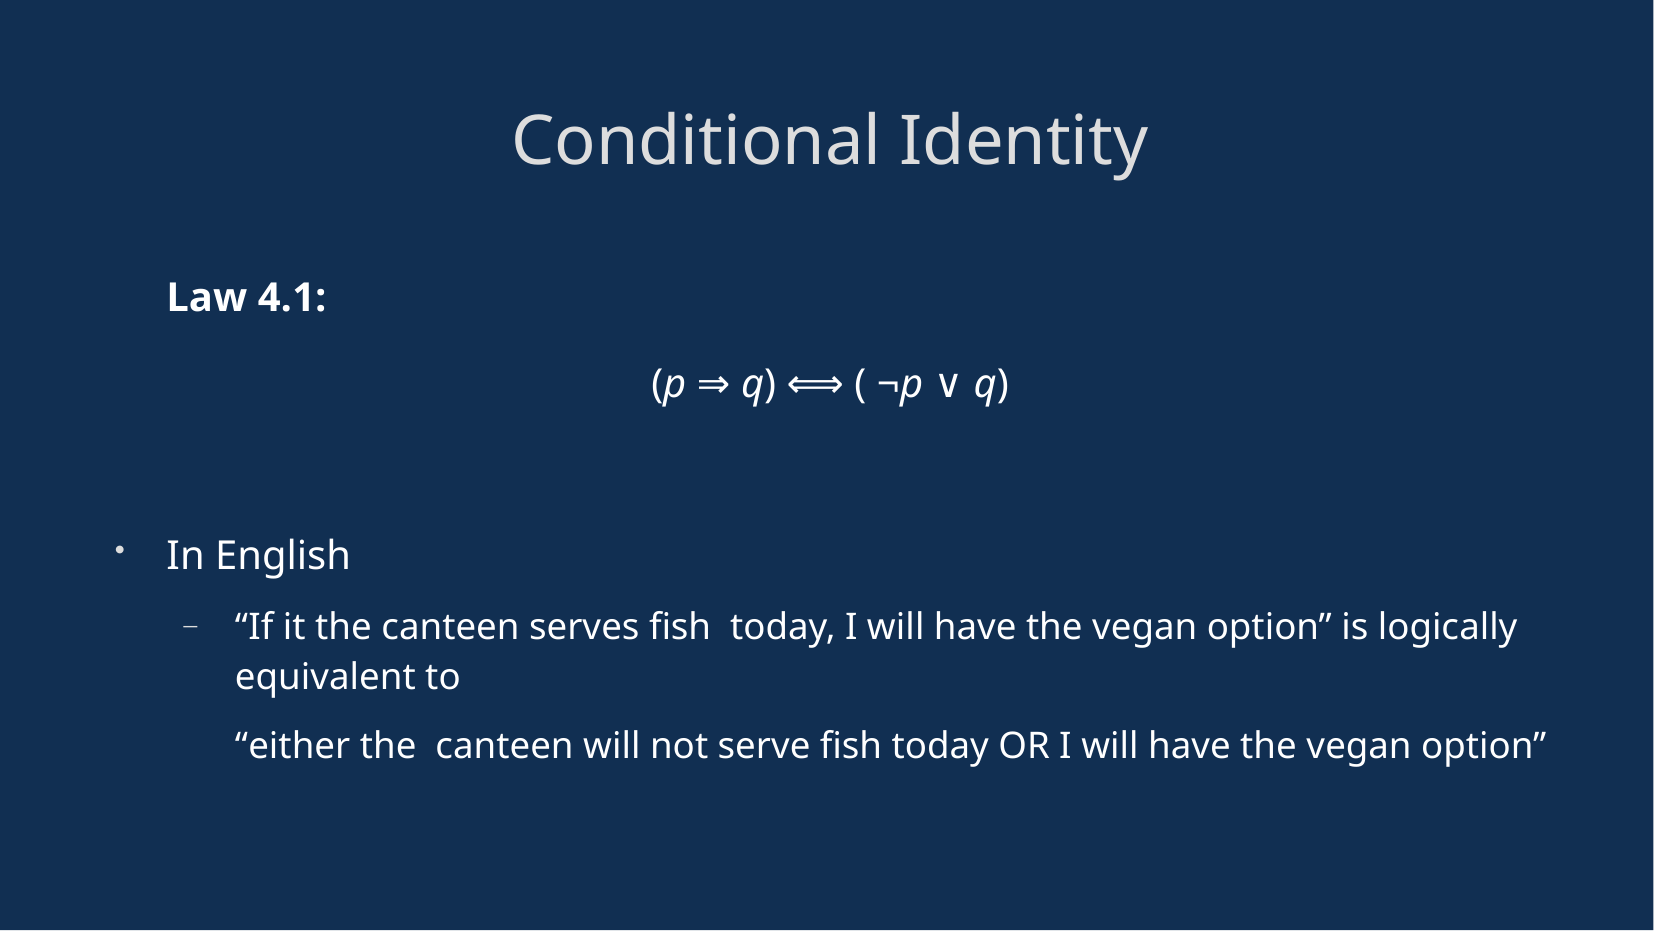

# Conditional Identity
Law 4.1:
(p ⇒ q) ⟺ ( ¬p ∨ q)
In English
“If it the canteen serves fish today, I will have the vegan option” is logically equivalent to
“either the canteen will not serve fish today OR I will have the vegan option”